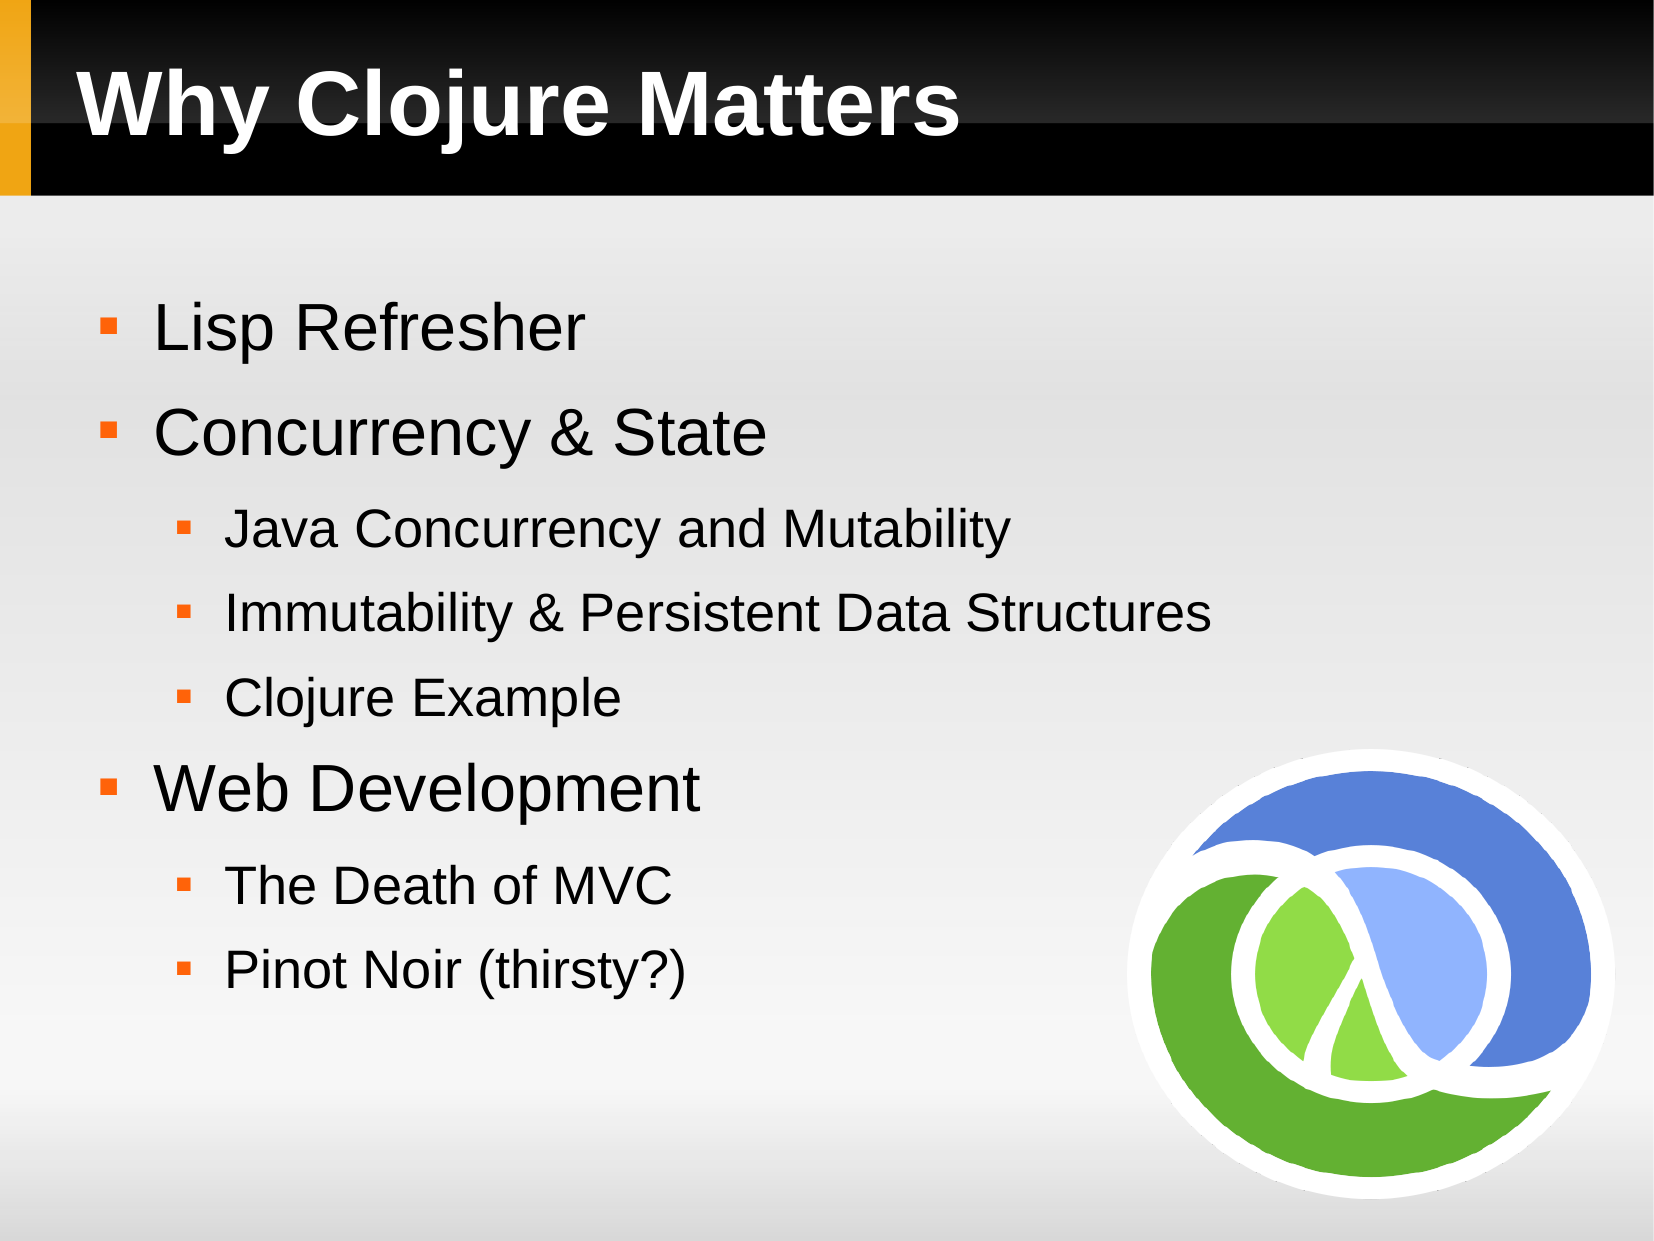

# Why Clojure Matters
Lisp Refresher
Concurrency & State
Java Concurrency and Mutability
Immutability & Persistent Data Structures
Clojure Example
Web Development
The Death of MVC
Pinot Noir (thirsty?)